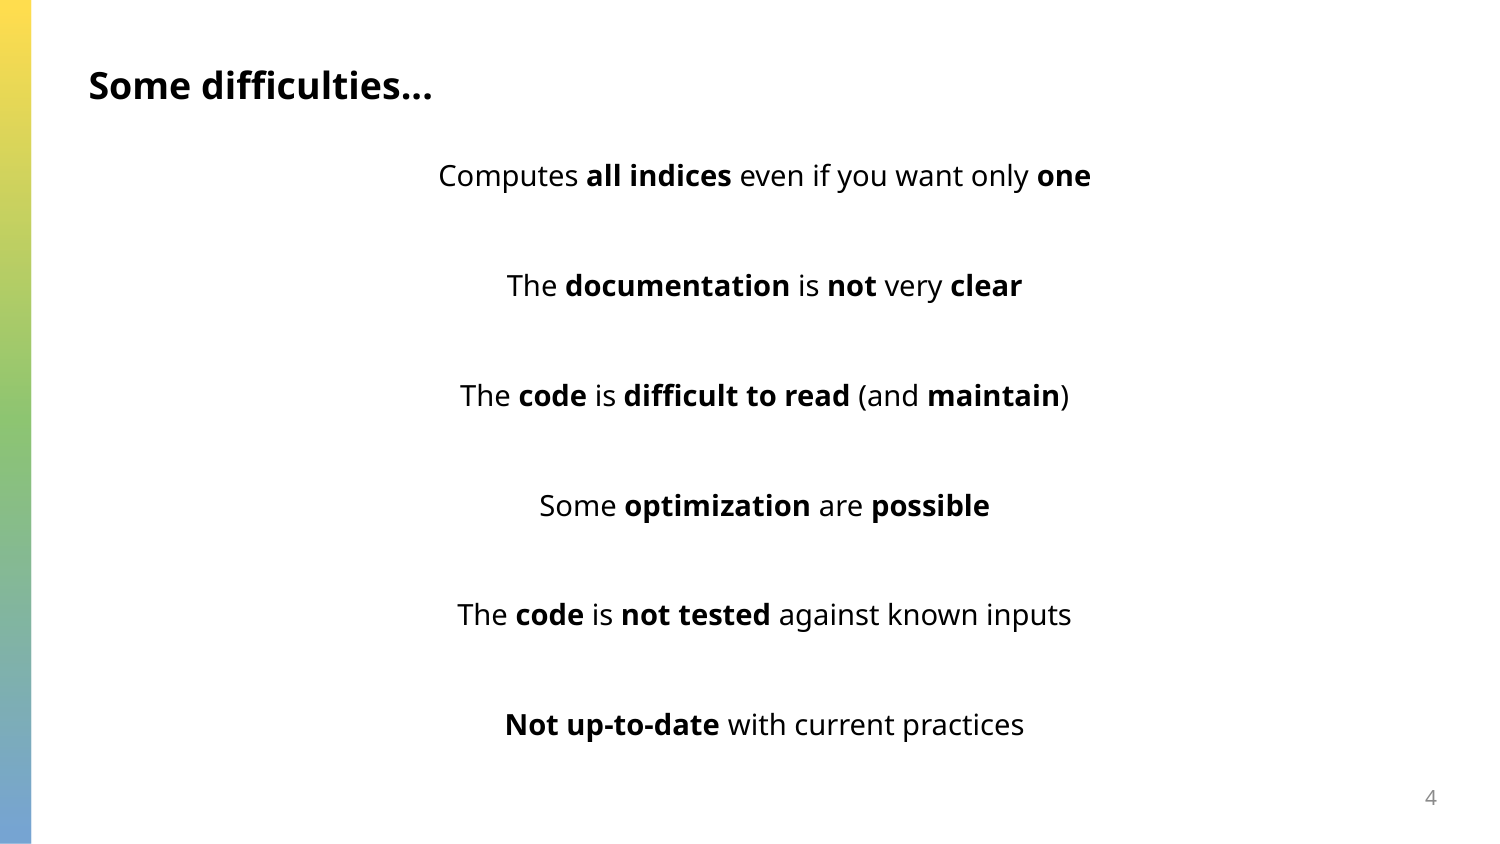

# Some difficulties...
Computes all indices even if you want only one
The documentation is not very clear
The code is difficult to read (and maintain)
Some optimization are possible
The code is not tested against known inputs
Not up-to-date with current practices
4